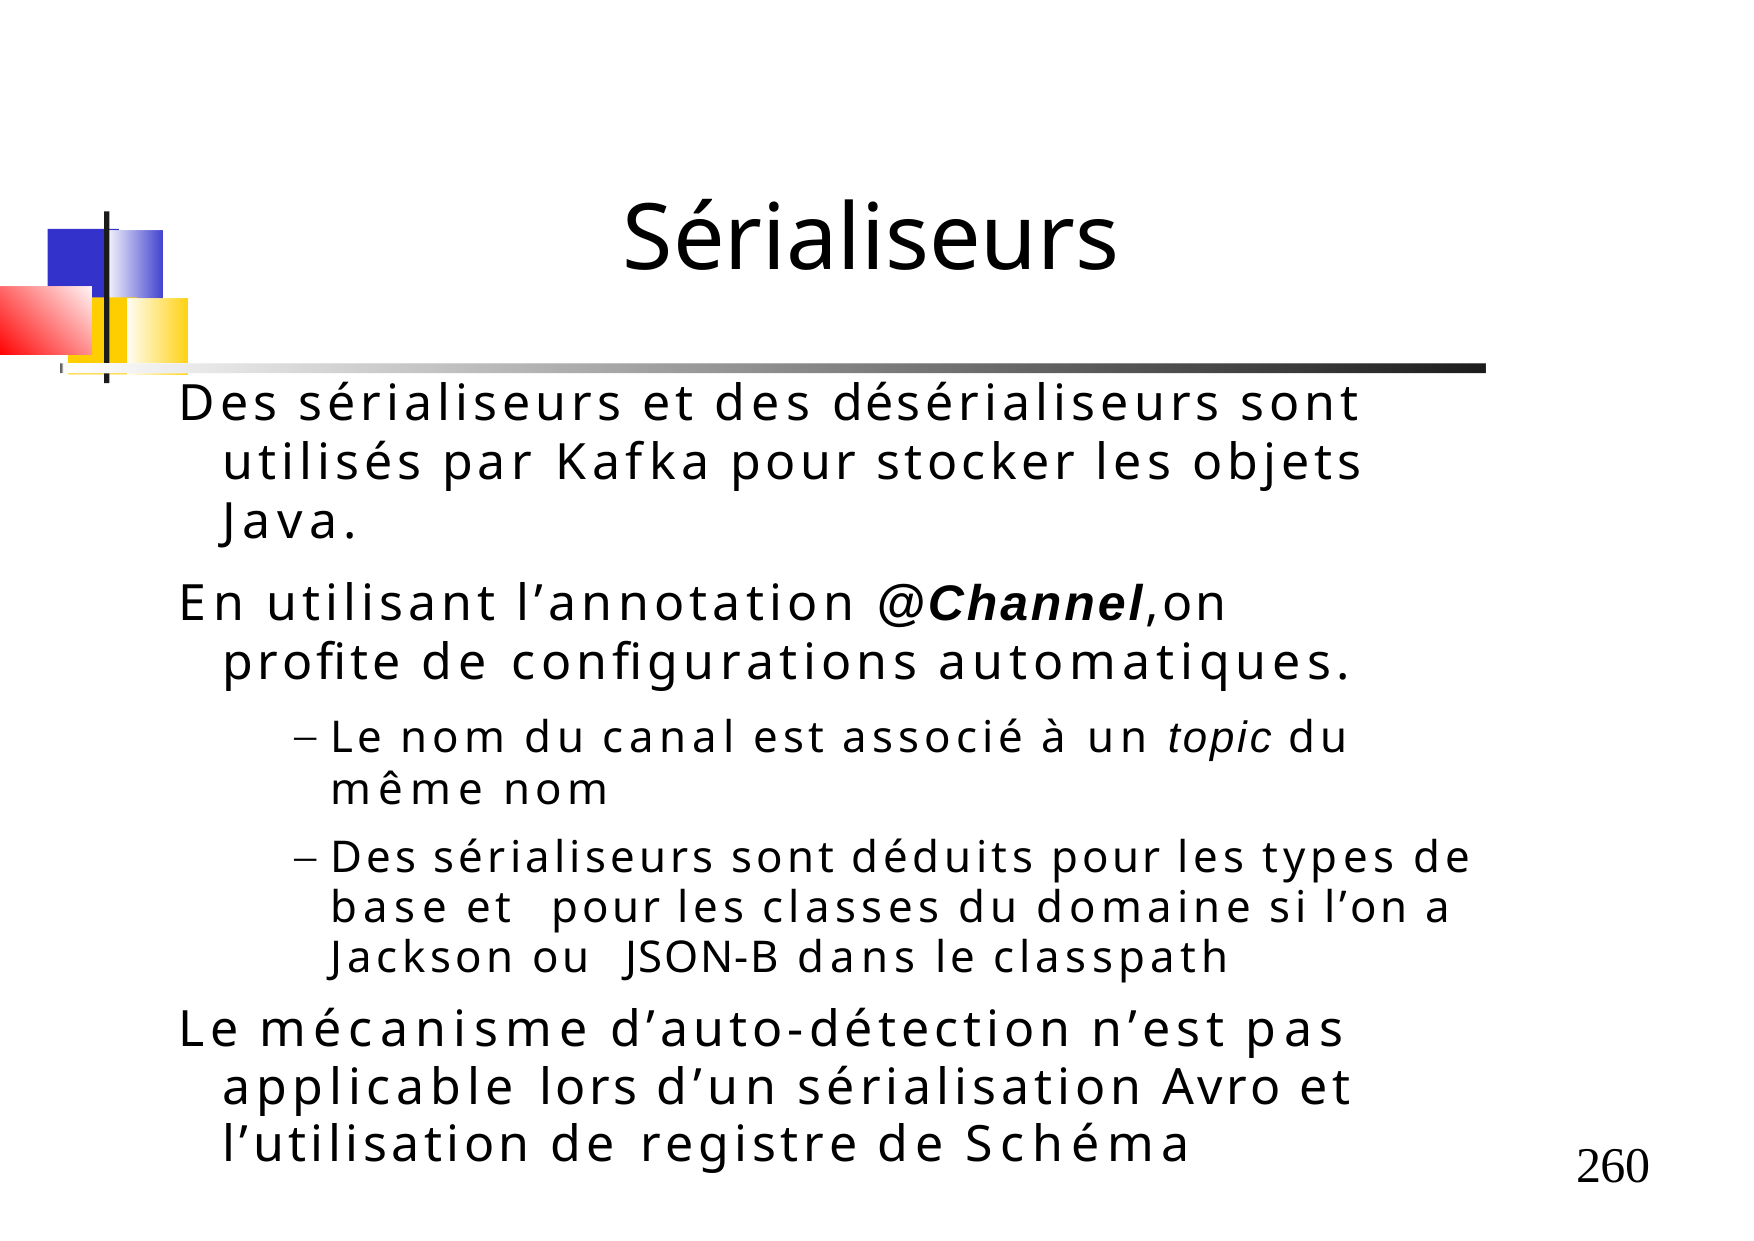

# Sérialiseurs
Des sérialiseurs et des désérialiseurs sont utilisés par Kafka pour stocker les objets Java.
En utilisant l’annotation @Channel,on profite de configurations automatiques.
Le nom du canal est associé à un topic du même nom
Des sérialiseurs sont déduits pour les types de base et 	pour les classes du domaine si l’on a Jackson ou 	JSON-B dans le classpath
Le mécanisme d’auto-détection n’est pas applicable lors d’un sérialisation Avro et l’utilisation de registre de Schéma
260